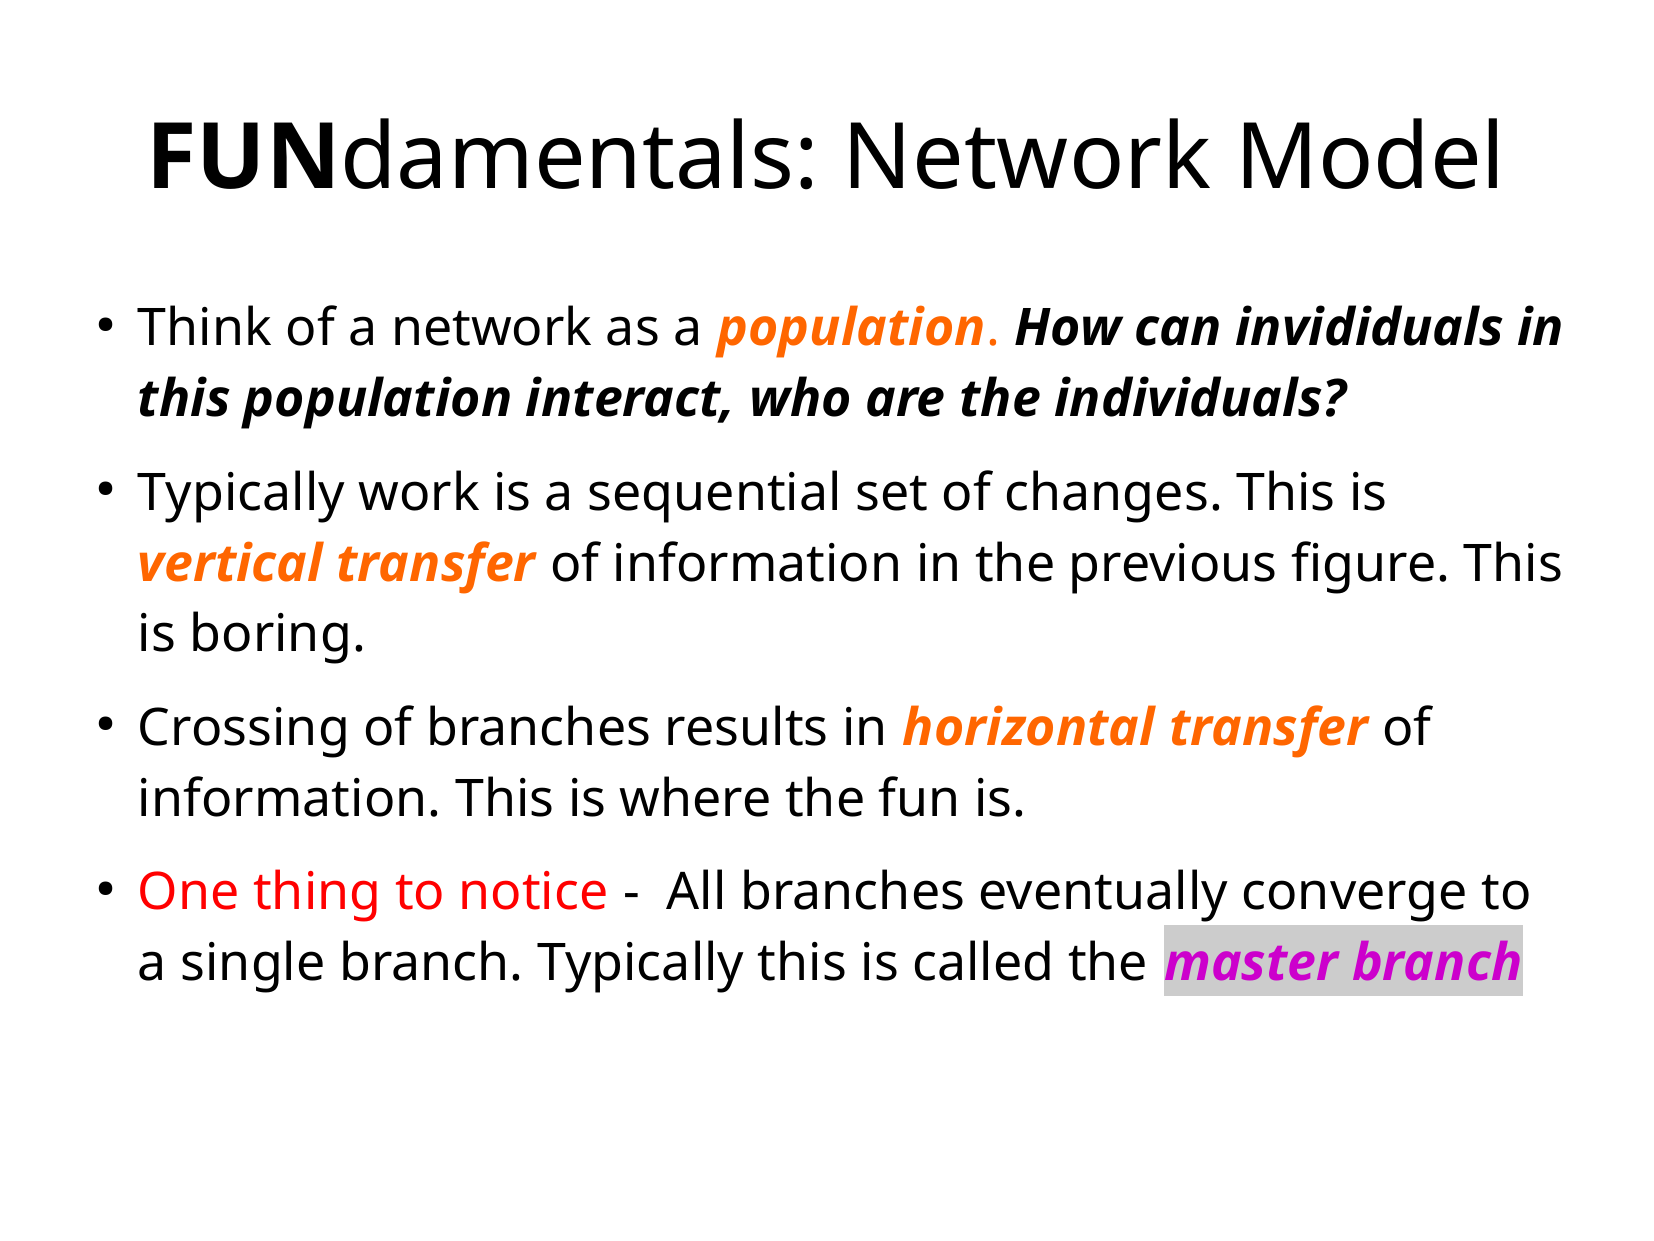

# FUNdamentals: Network Model
Think of a network as a population. How can invididuals in this population interact, who are the individuals?
Typically work is a sequential set of changes. This is vertical transfer of information in the previous figure. This is boring.
Crossing of branches results in horizontal transfer of information. This is where the fun is.
One thing to notice - All branches eventually converge to a single branch. Typically this is called the master branch